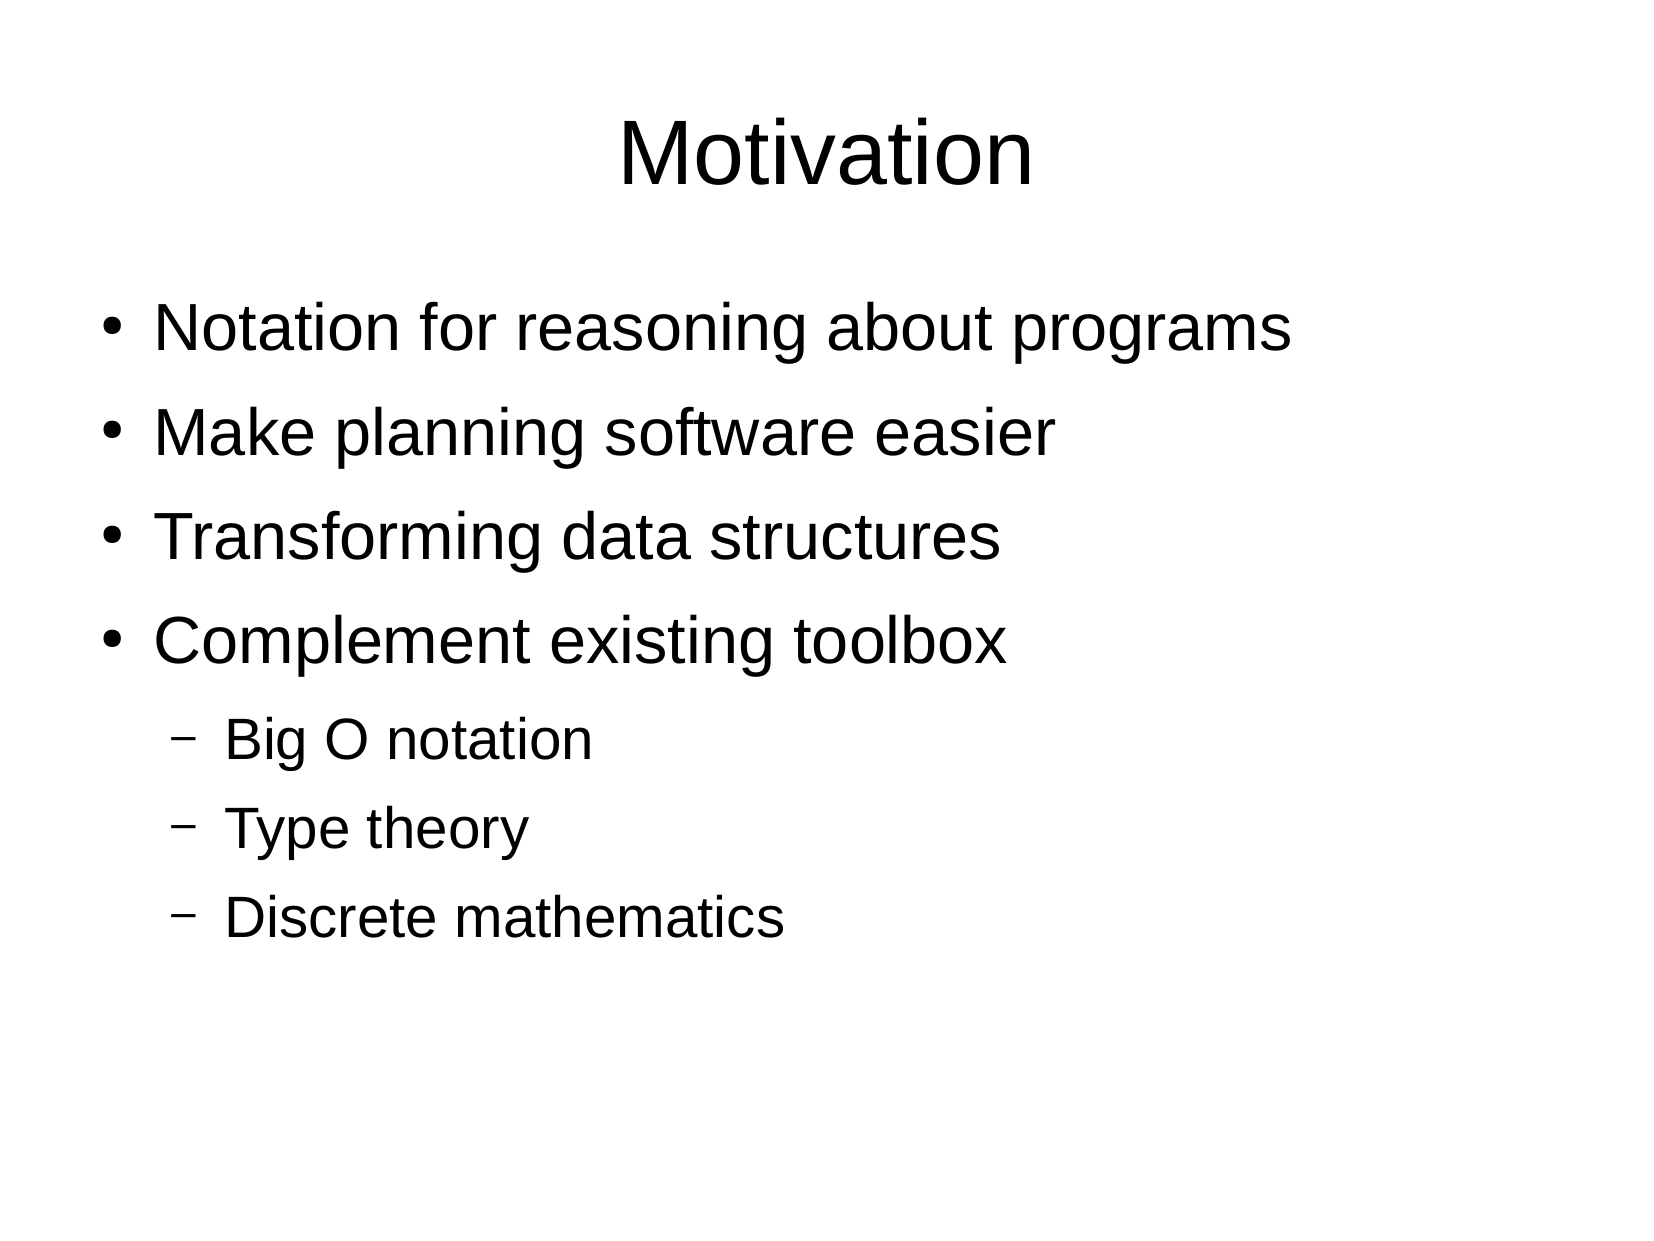

# Motivation
Notation for reasoning about programs
Make planning software easier
Transforming data structures
Complement existing toolbox
Big O notation
Type theory
Discrete mathematics